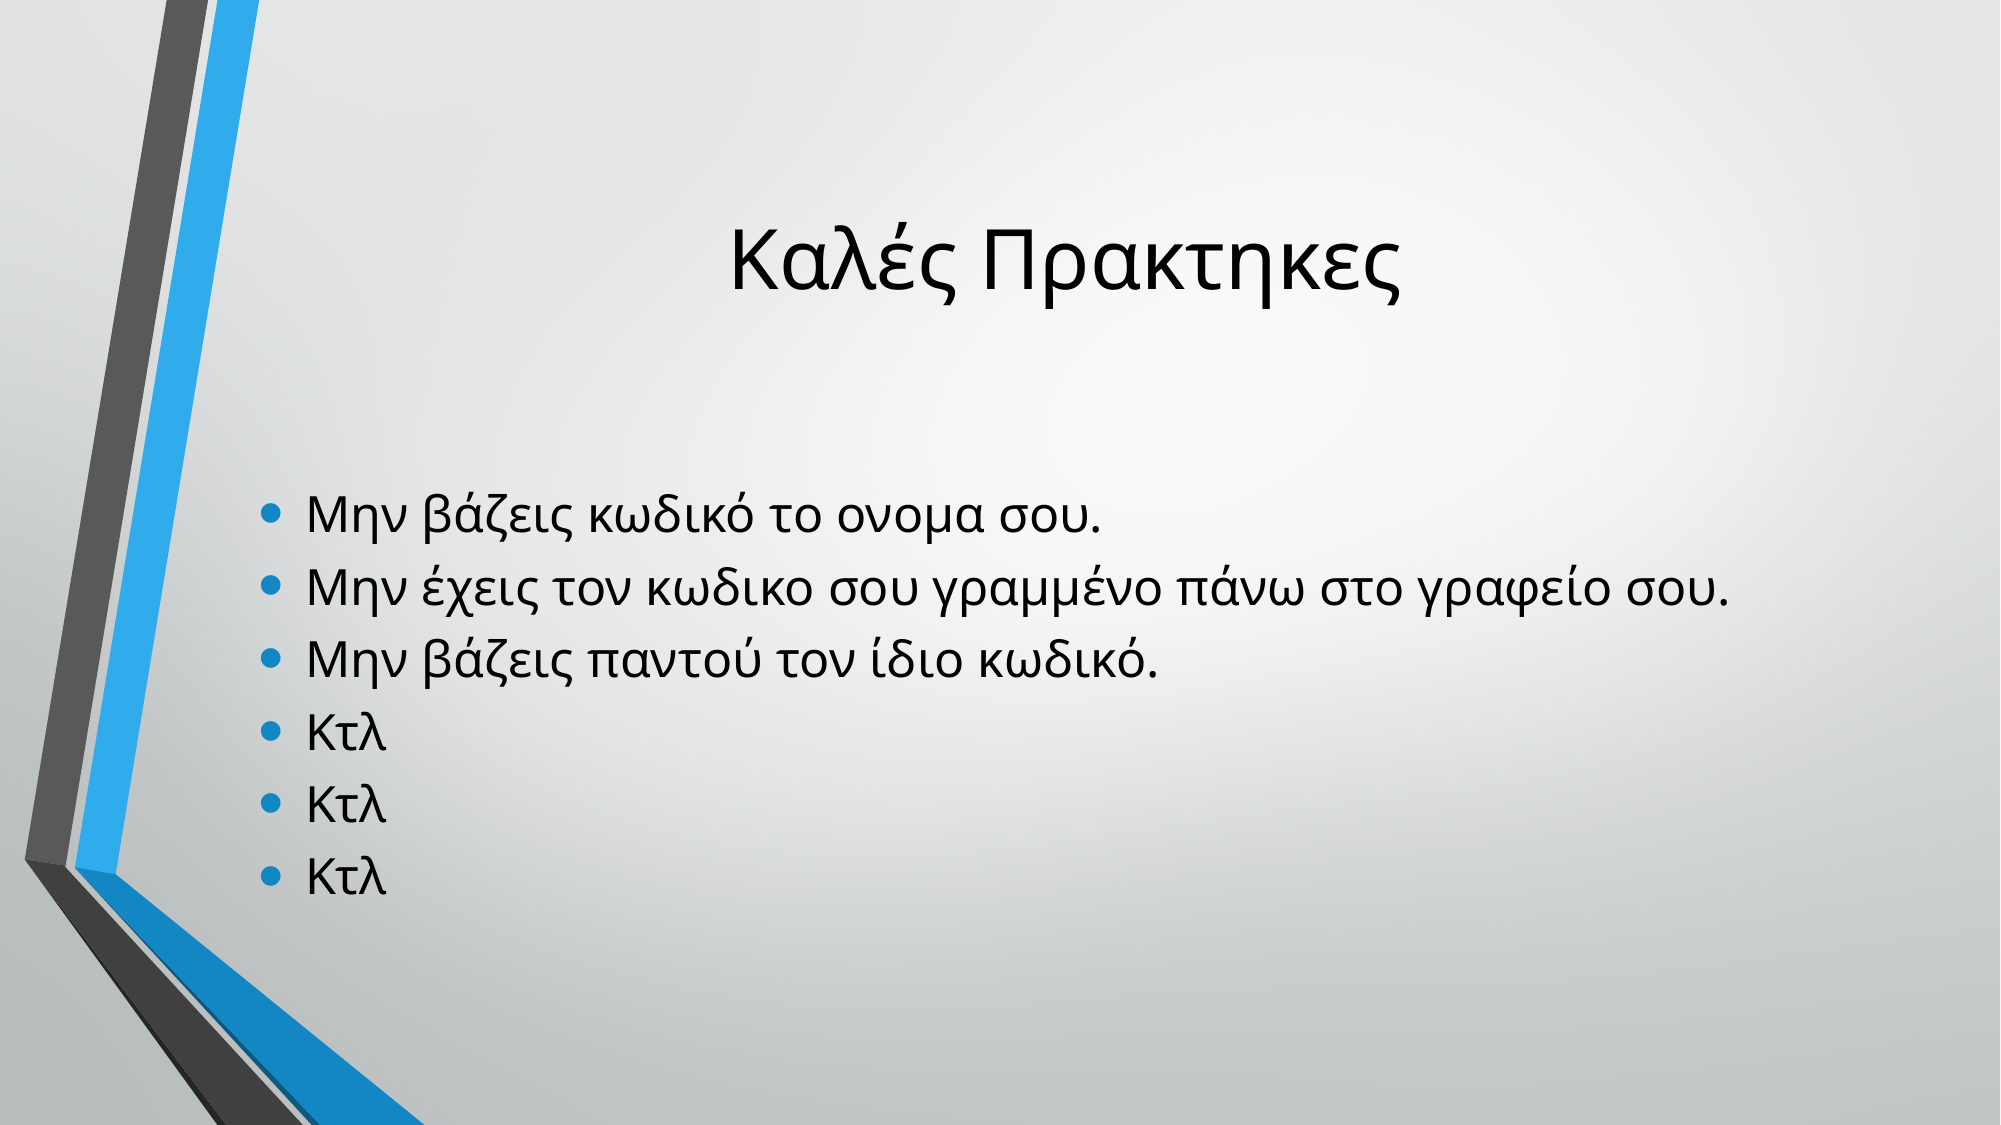

# Καλές Πρακτηκες
Μην βάζεις κωδικό το ονομα σου.
Μην έχεις τον κωδικο σου γραμμένο πάνω στο γραφείο σου.
Μην βάζεις παντού τον ίδιο κωδικό.
Κτλ
Κτλ
Κτλ